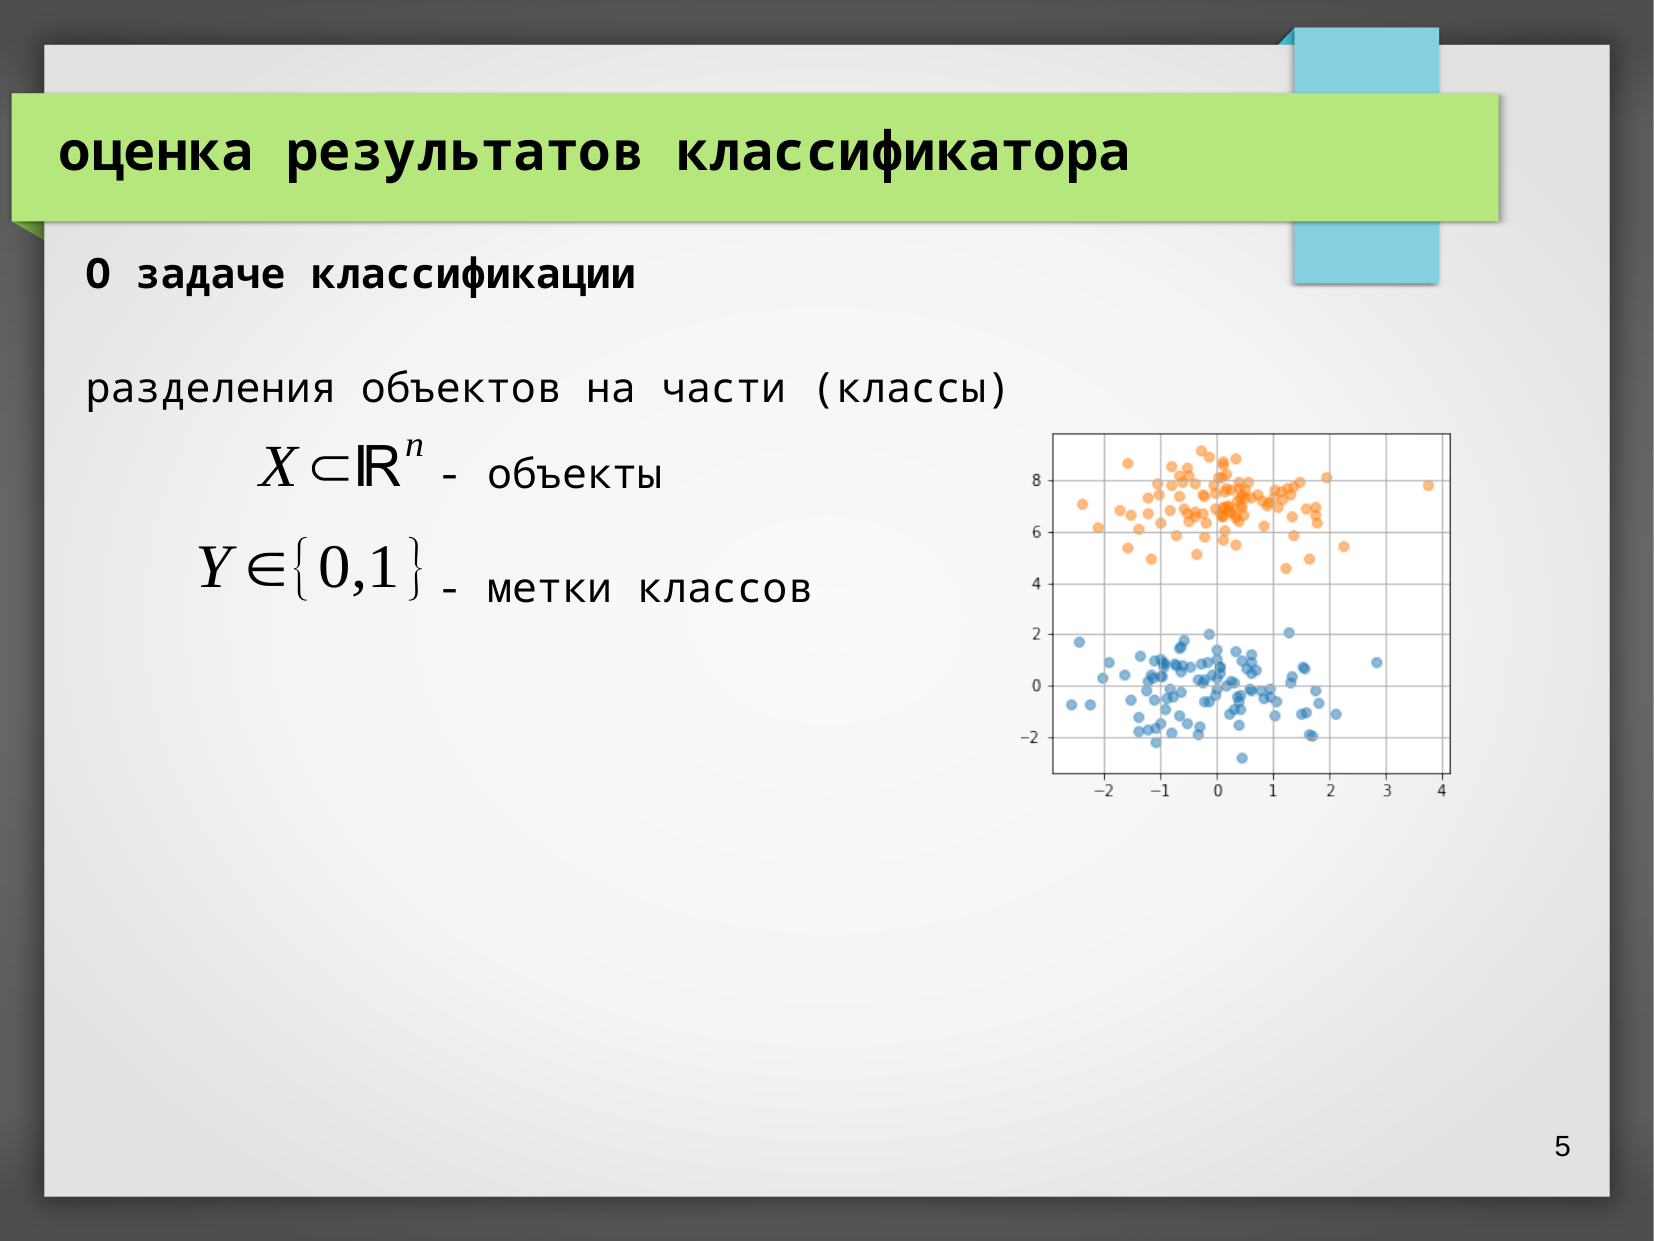

оценка результатов классификатора
О задаче классификации
разделения объектов на части (классы)
# - объекты
- метки классов
5